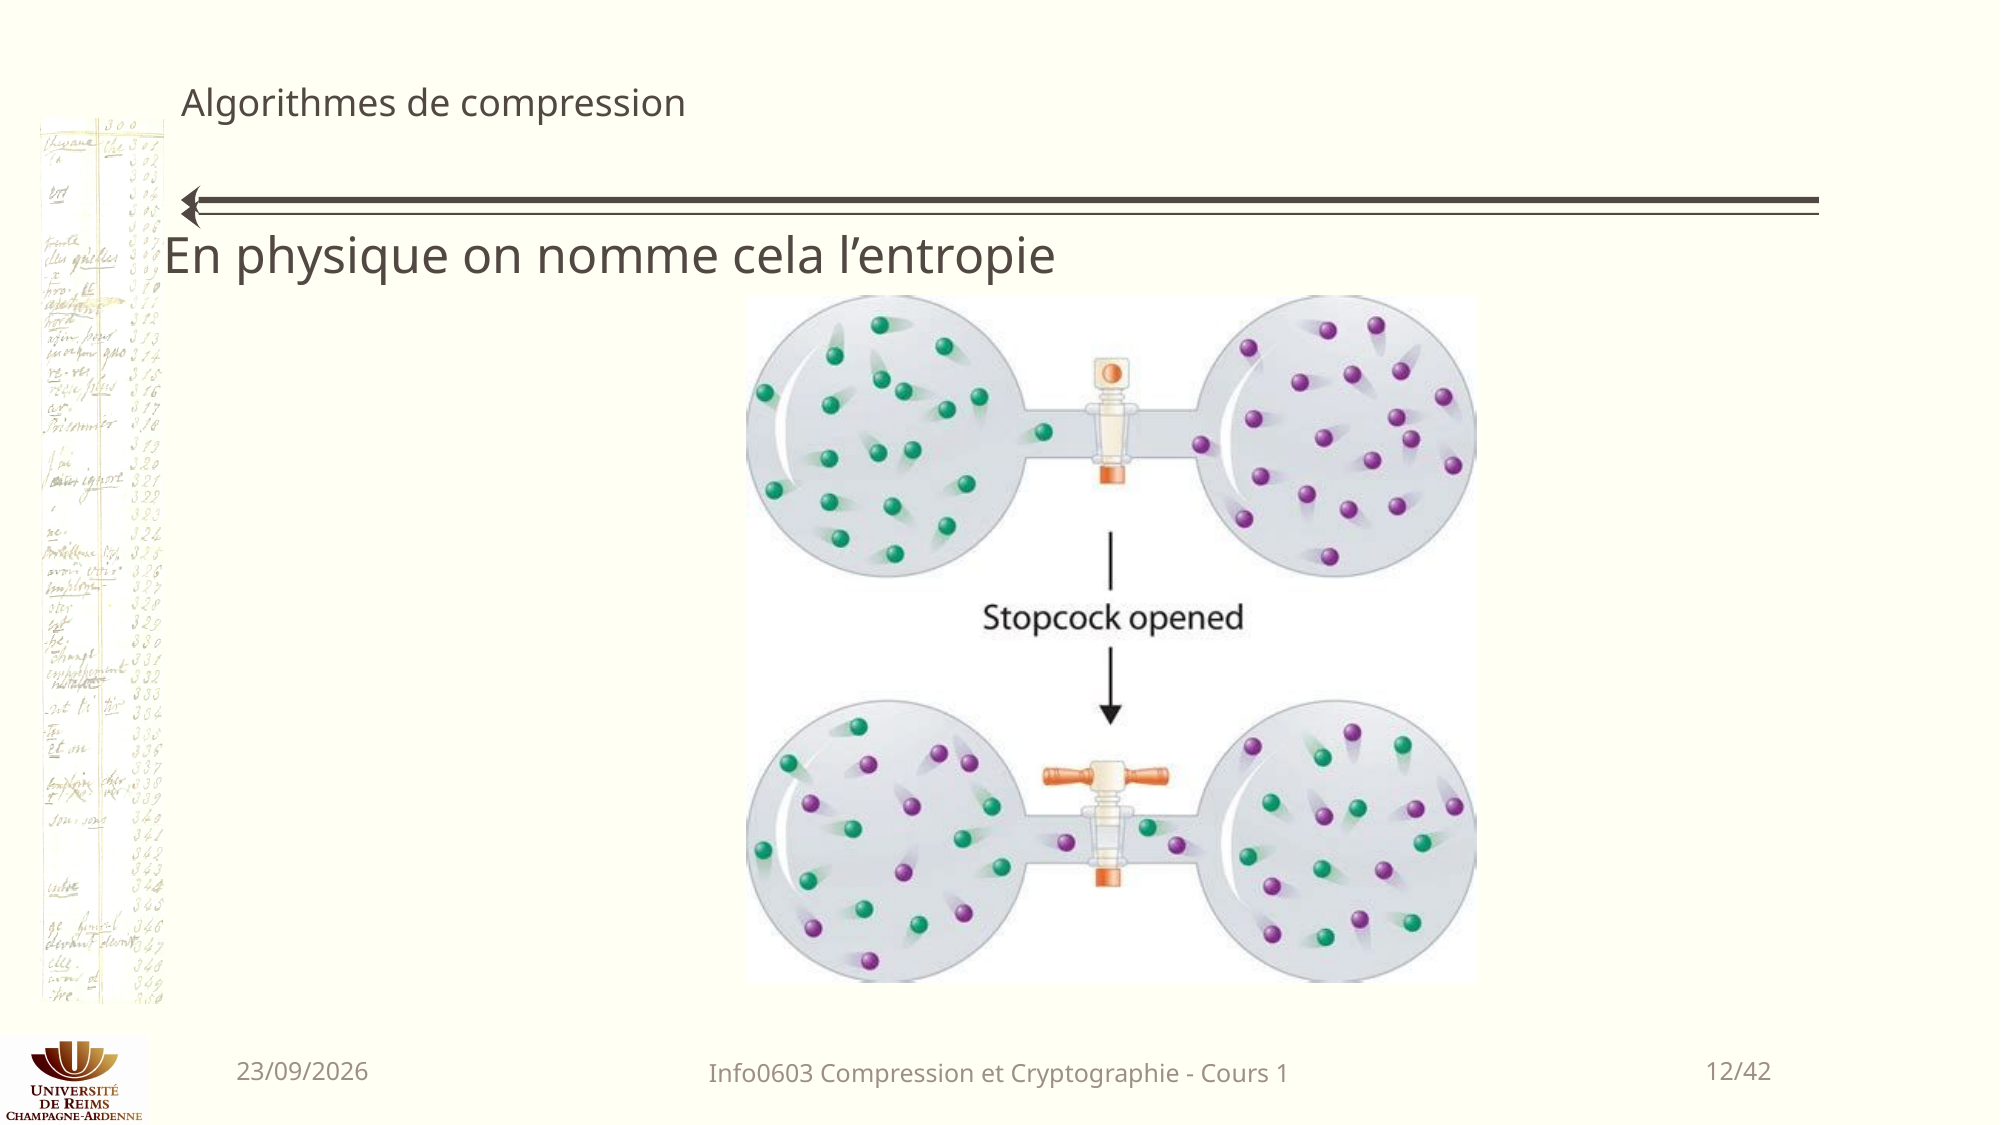

# Algorithmes de compression
En physique on nomme cela l’entropie